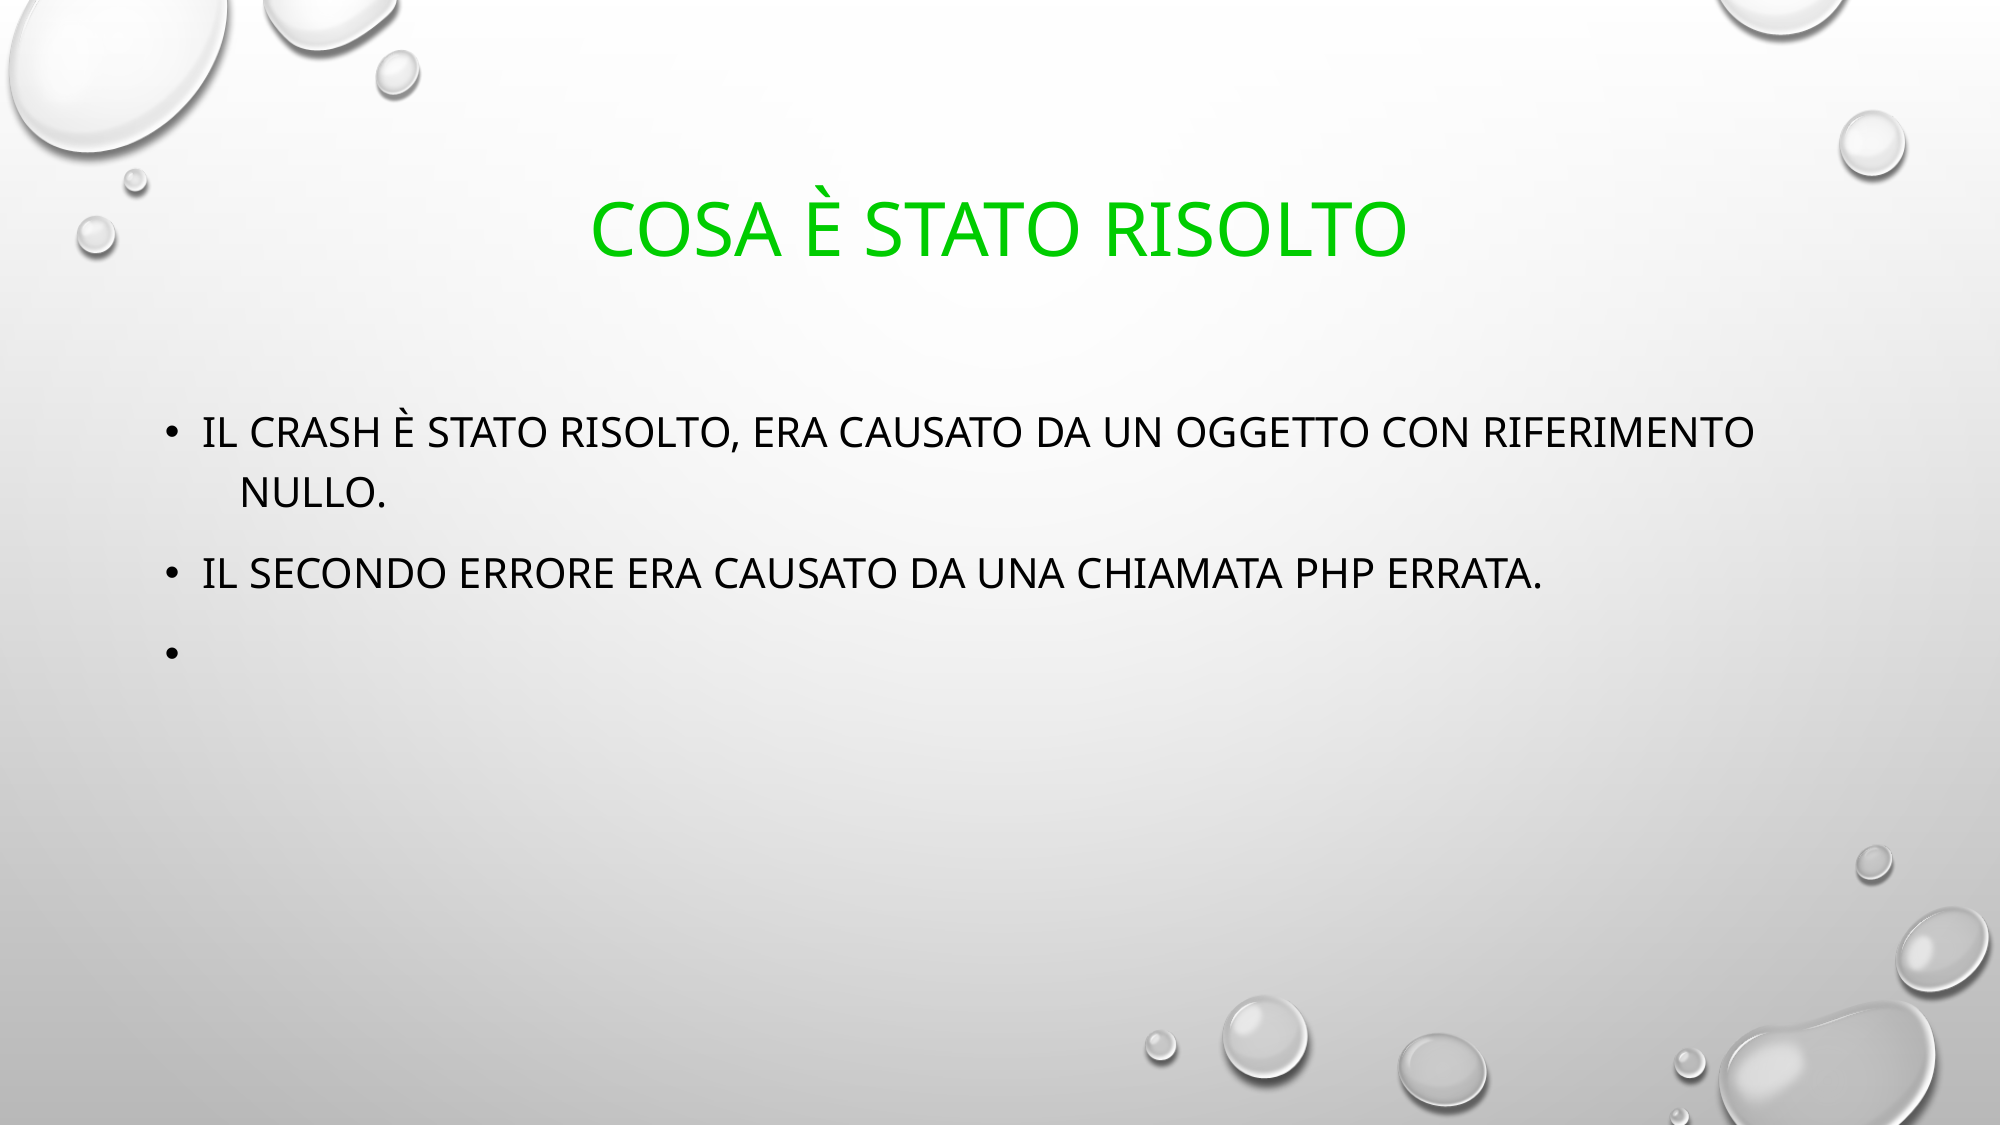

# Cosa è stato risolto
Il crash è stato risolto, era causato da un oggetto con riferimento nullo.
Il secondo errore era causato da una chiamata php errata.